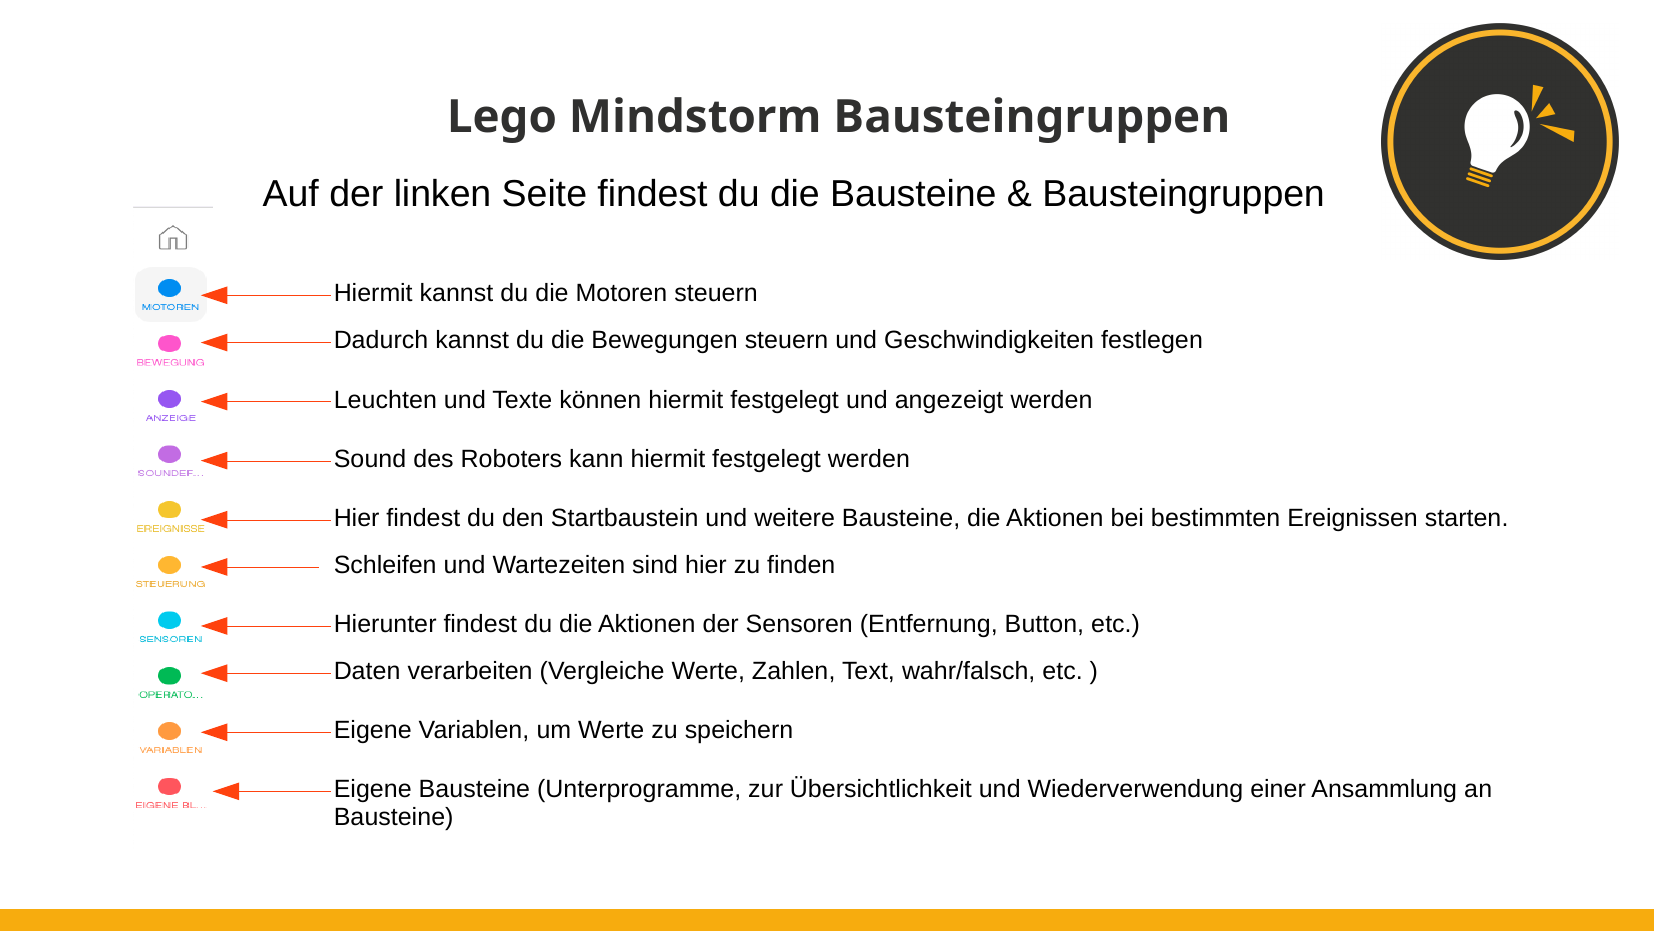

# Lego Mindstorm Bausteingruppen
Auf der linken Seite findest du die Bausteine & Bausteingruppen
Hiermit kannst du die Motoren steuern
Dadurch kannst du die Bewegungen steuern und Geschwindigkeiten festlegen
Leuchten und Texte können hiermit festgelegt und angezeigt werden
Sound des Roboters kann hiermit festgelegt werden
Hier findest du den Startbaustein und weitere Bausteine, die Aktionen bei bestimmten Ereignissen starten.
Schleifen und Wartezeiten sind hier zu finden
Hierunter findest du die Aktionen der Sensoren (Entfernung, Button, etc.)
Daten verarbeiten (Vergleiche Werte, Zahlen, Text, wahr/falsch, etc. )
Eigene Variablen, um Werte zu speichern
Eigene Bausteine (Unterprogramme, zur Übersichtlichkeit und Wiederverwendung einer Ansammlung an Bausteine)